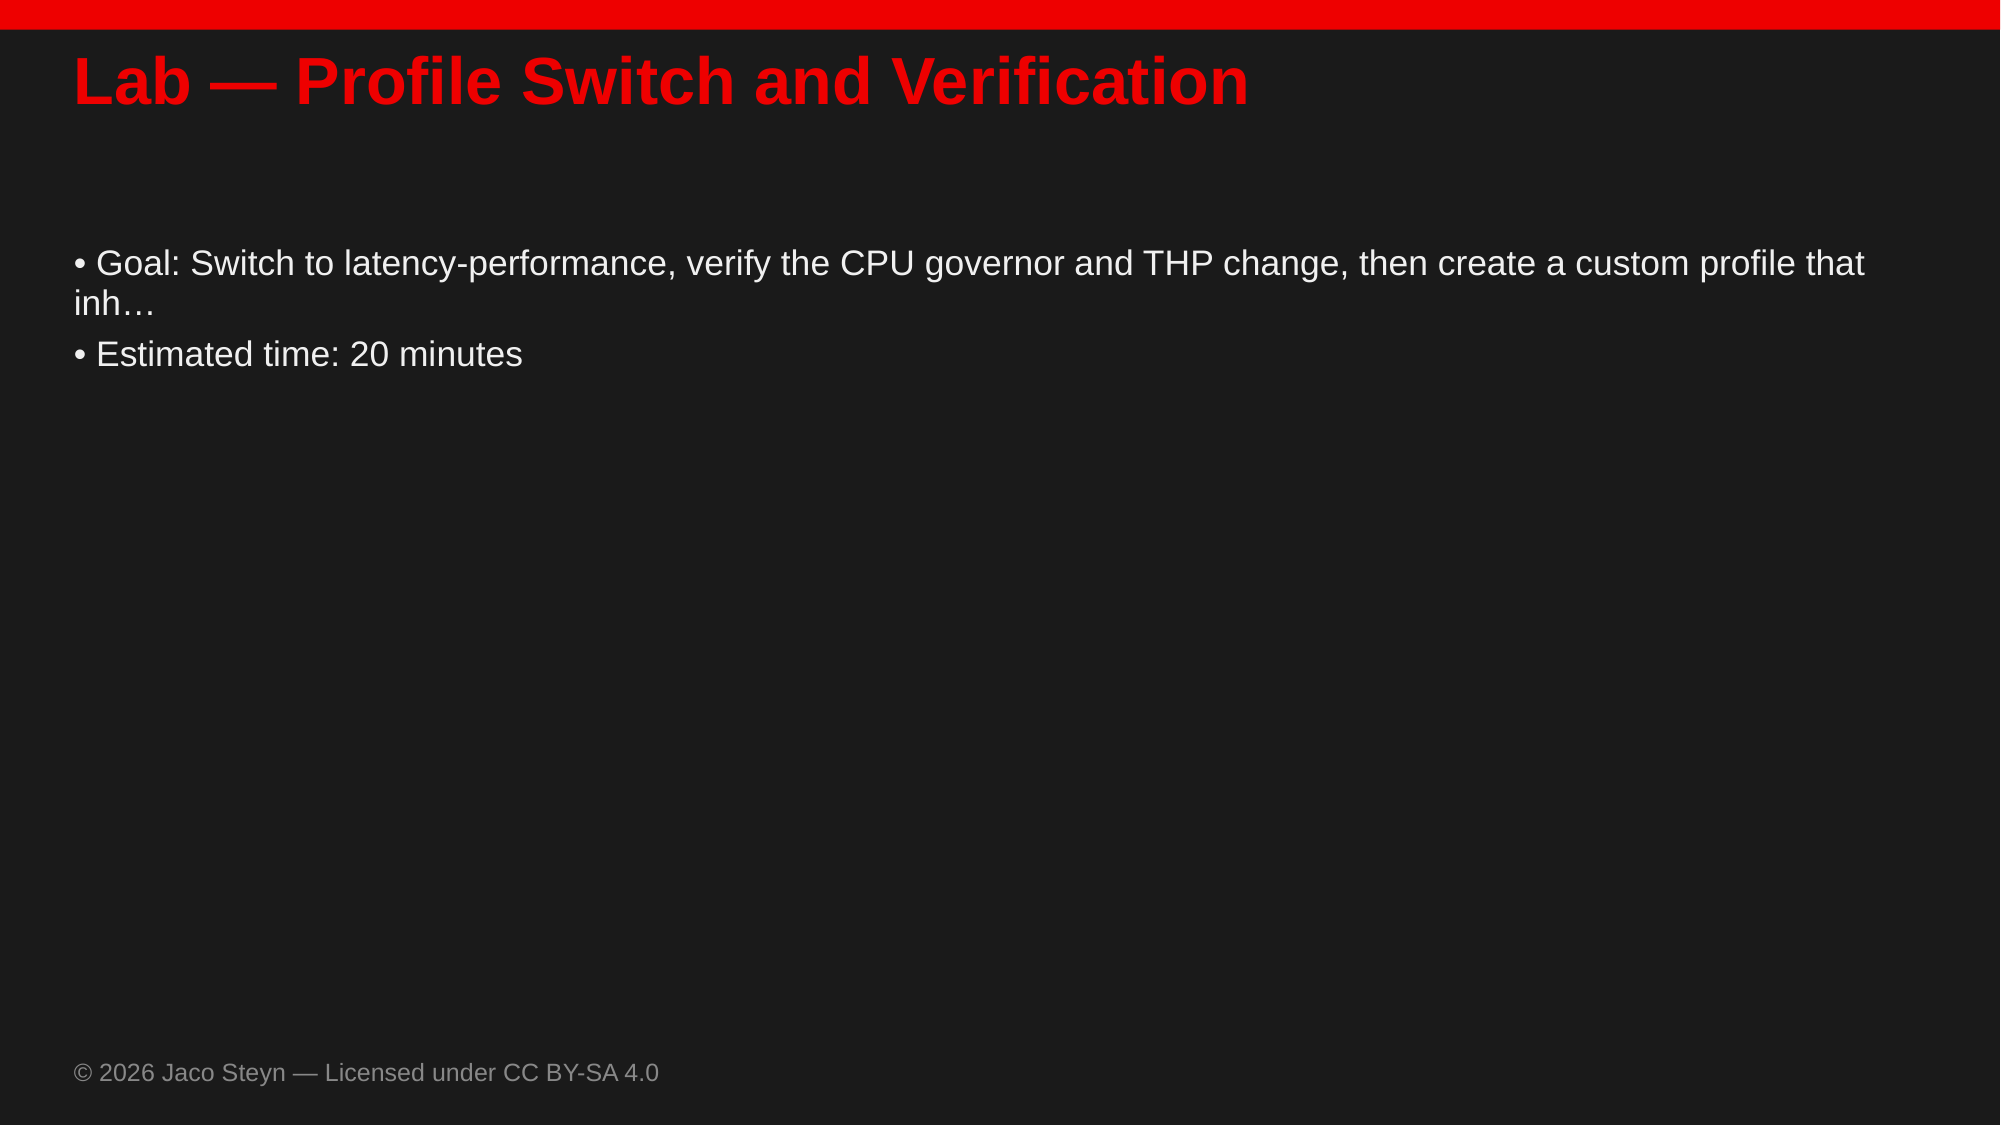

Lab — Profile Switch and Verification
• Goal: Switch to latency-performance, verify the CPU governor and THP change, then create a custom profile that inh…
• Estimated time: 20 minutes
© 2026 Jaco Steyn — Licensed under CC BY-SA 4.0